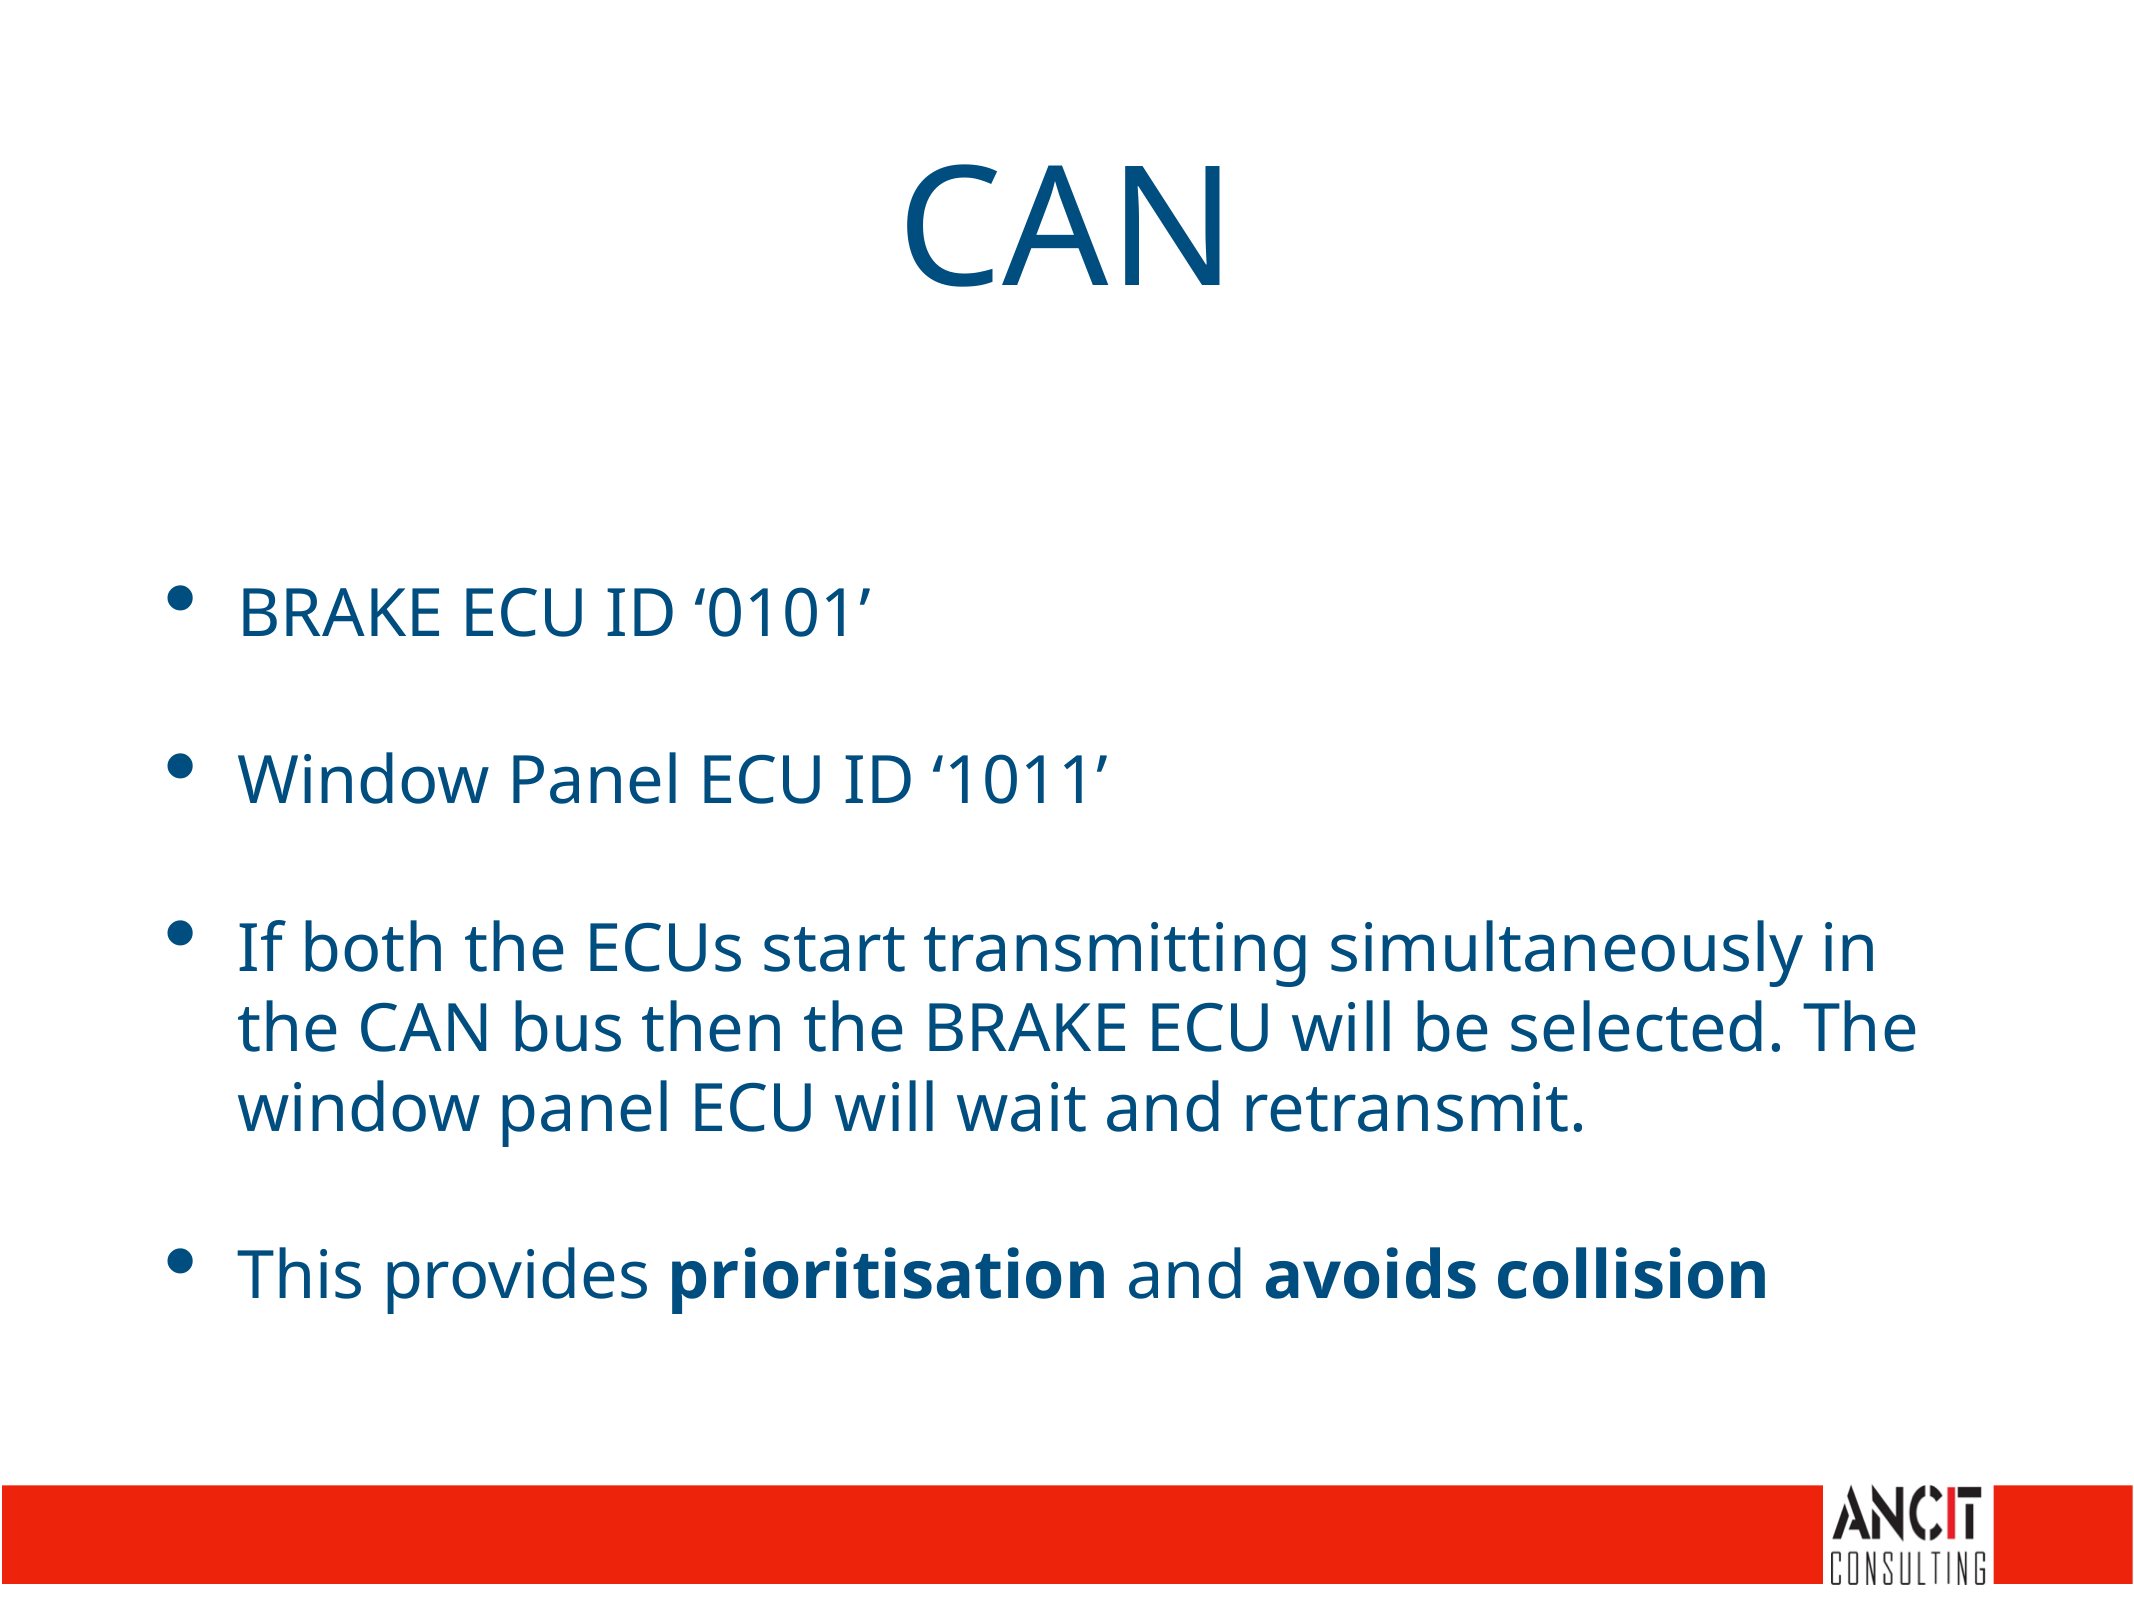

# CAN
BRAKE ECU ID ‘0101’
Window Panel ECU ID ‘1011’
If both the ECUs start transmitting simultaneously in the CAN bus then the BRAKE ECU will be selected. The window panel ECU will wait and retransmit.
This provides prioritisation and avoids collision